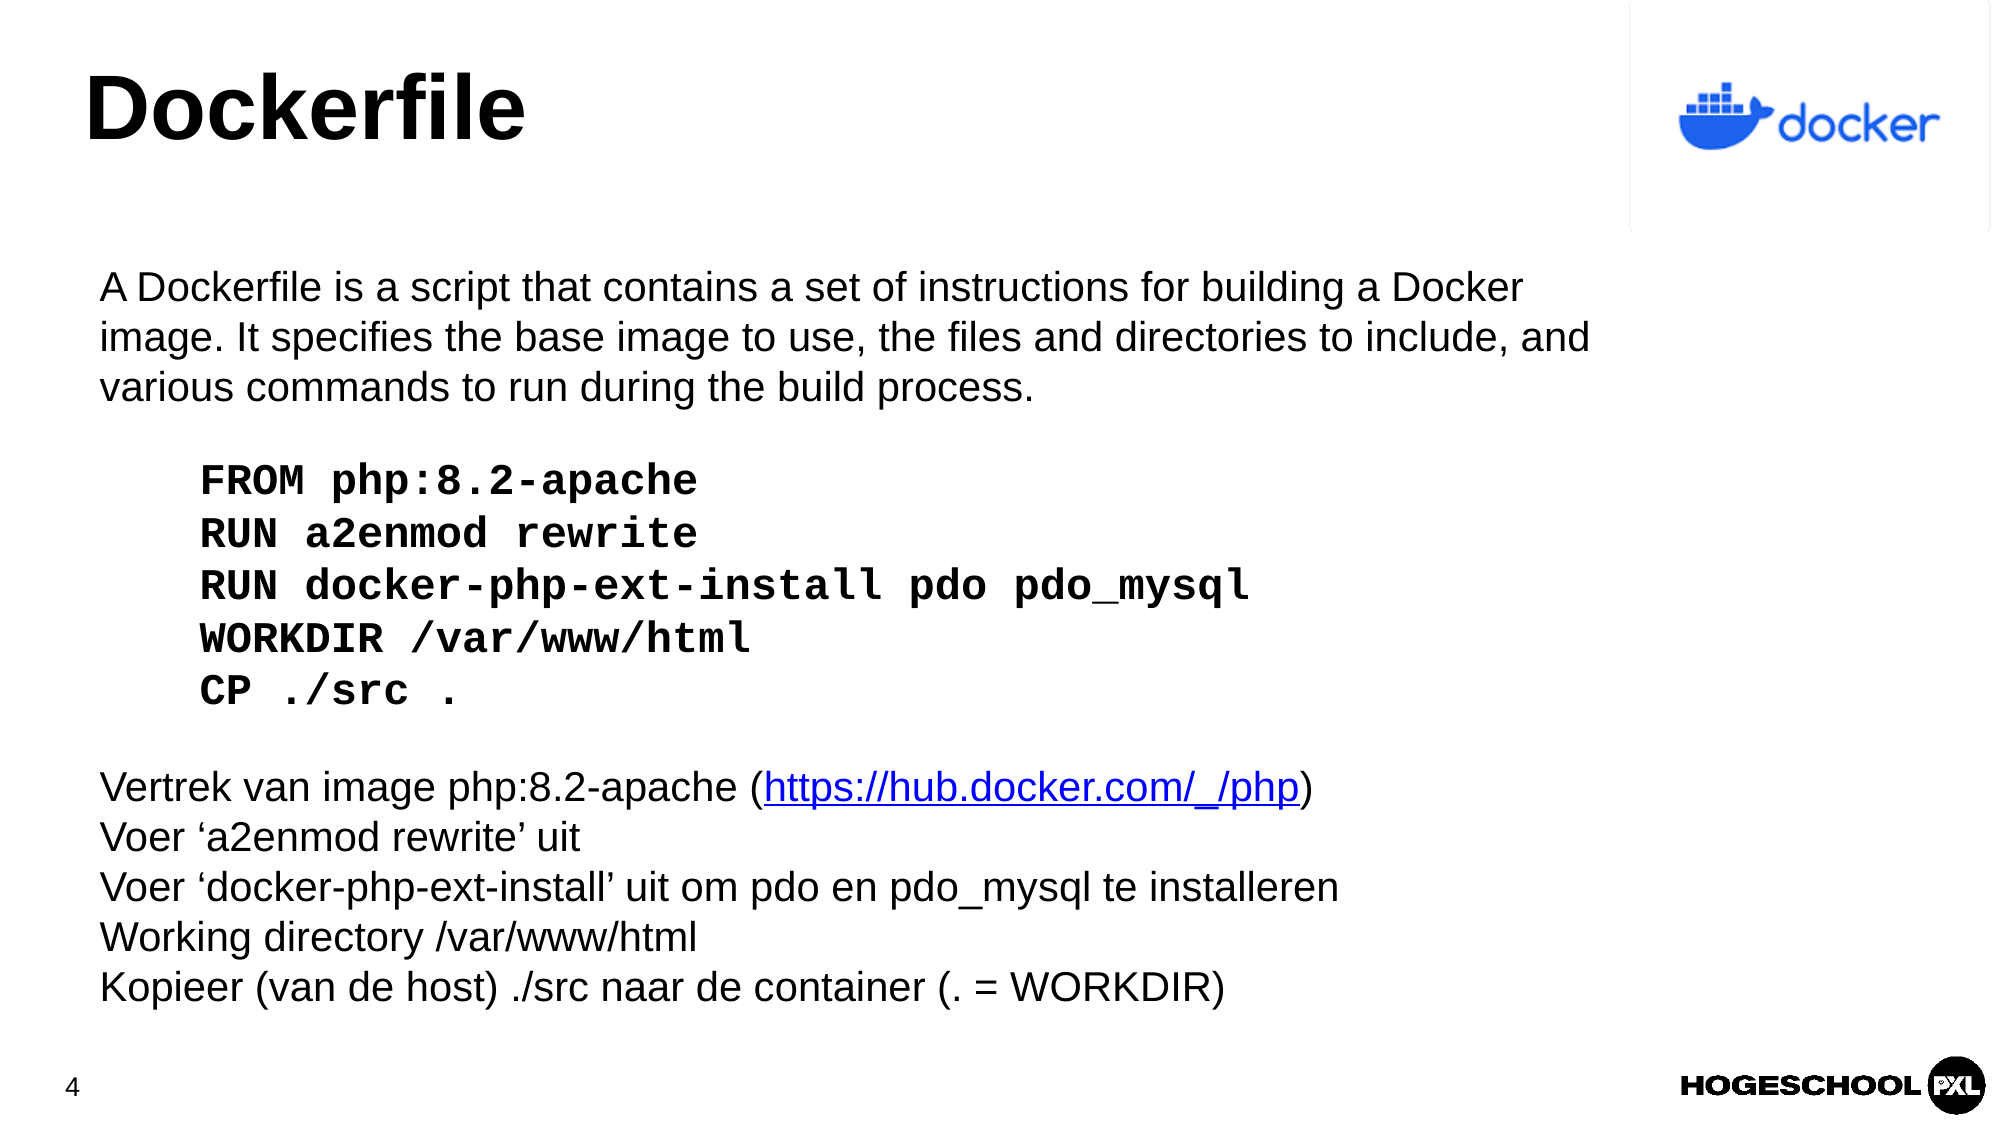

# Dockerfile
A Dockerfile is a script that contains a set of instructions for building a Docker image. It specifies the base image to use, the files and directories to include, and various commands to run during the build process.
Vertrek van image php:8.2-apache (https://hub.docker.com/_/php)
Voer ‘a2enmod rewrite’ uit
Voer ‘docker-php-ext-install’ uit om pdo en pdo_mysql te installeren
Working directory /var/www/html
Kopieer (van de host) ./src naar de container (. = WORKDIR)
FROM php:8.2-apache
RUN a2enmod rewrite
RUN docker-php-ext-install pdo pdo_mysql
WORKDIR /var/www/html
CP ./src .